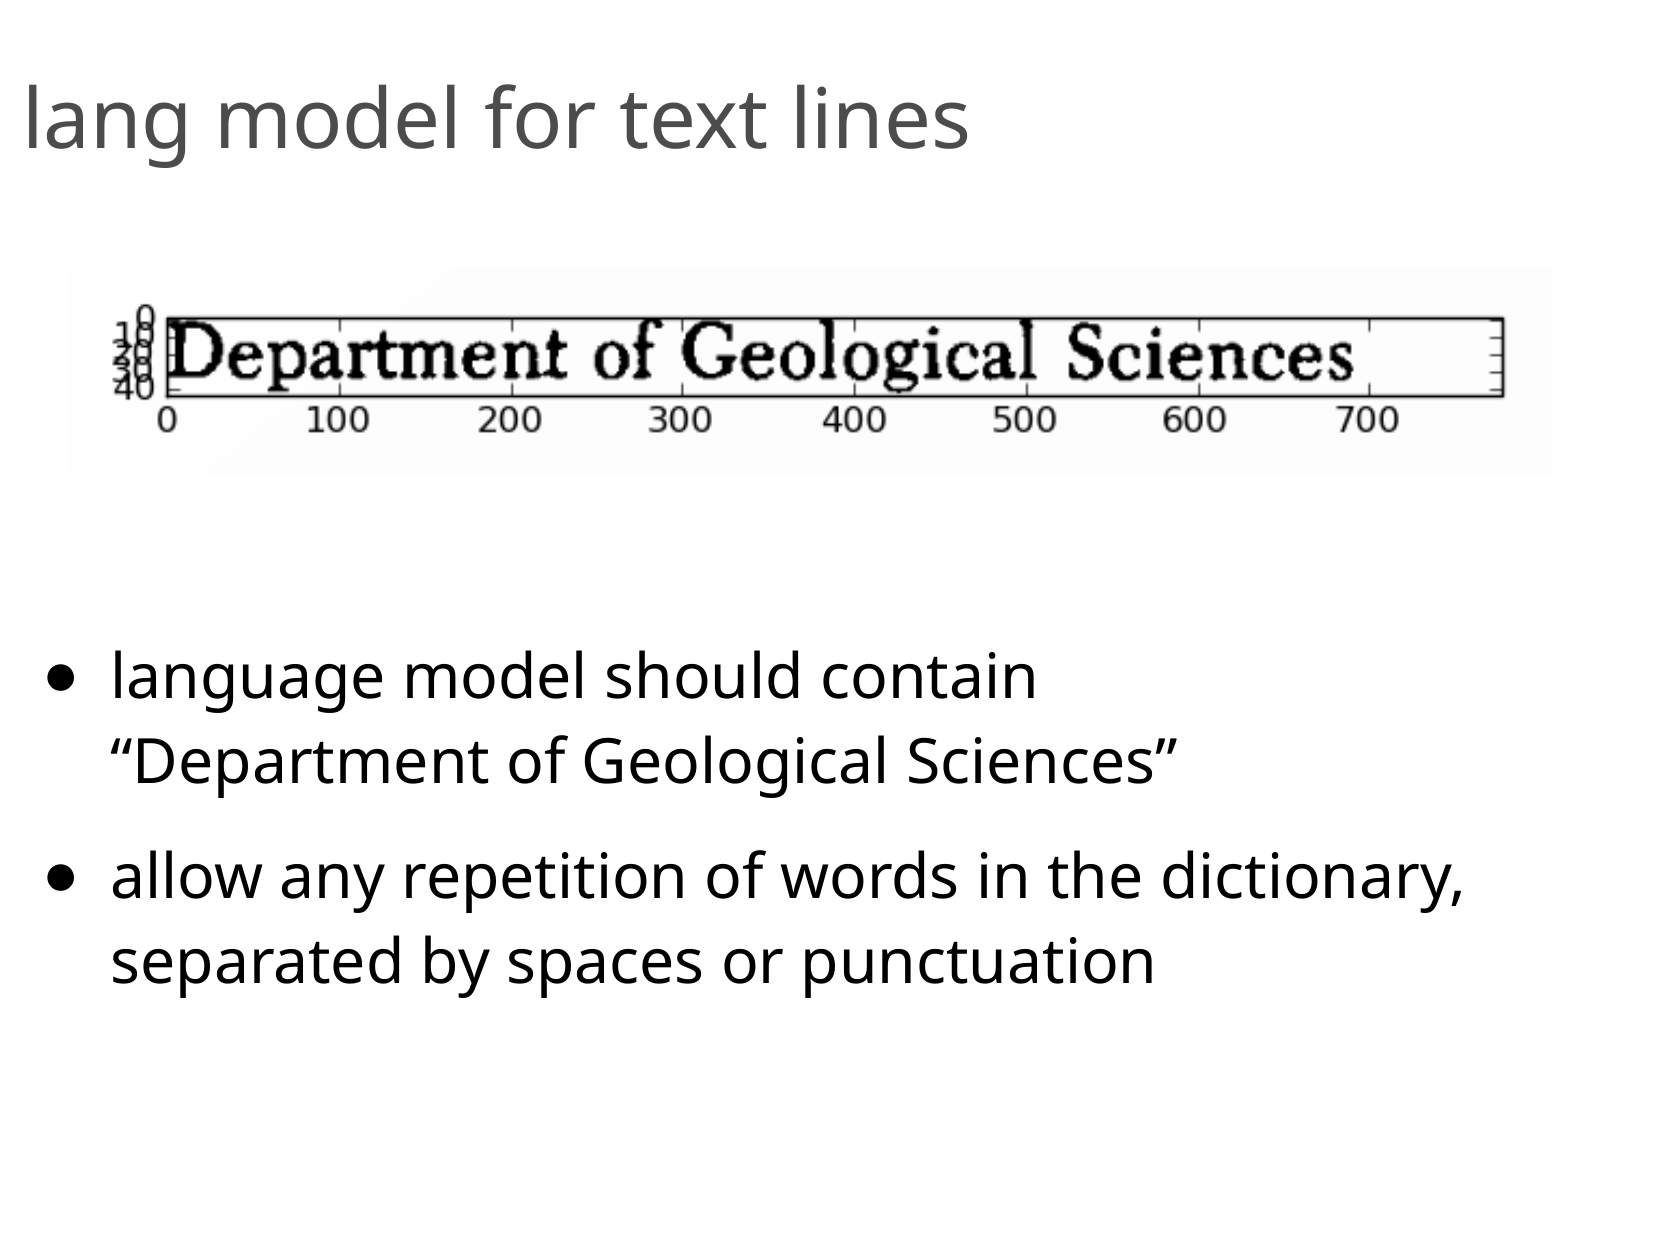

# lang model for text lines
language model should contain
“Department of Geological Sciences”
allow any repetition of words in the dictionary, separated by spaces or punctuation